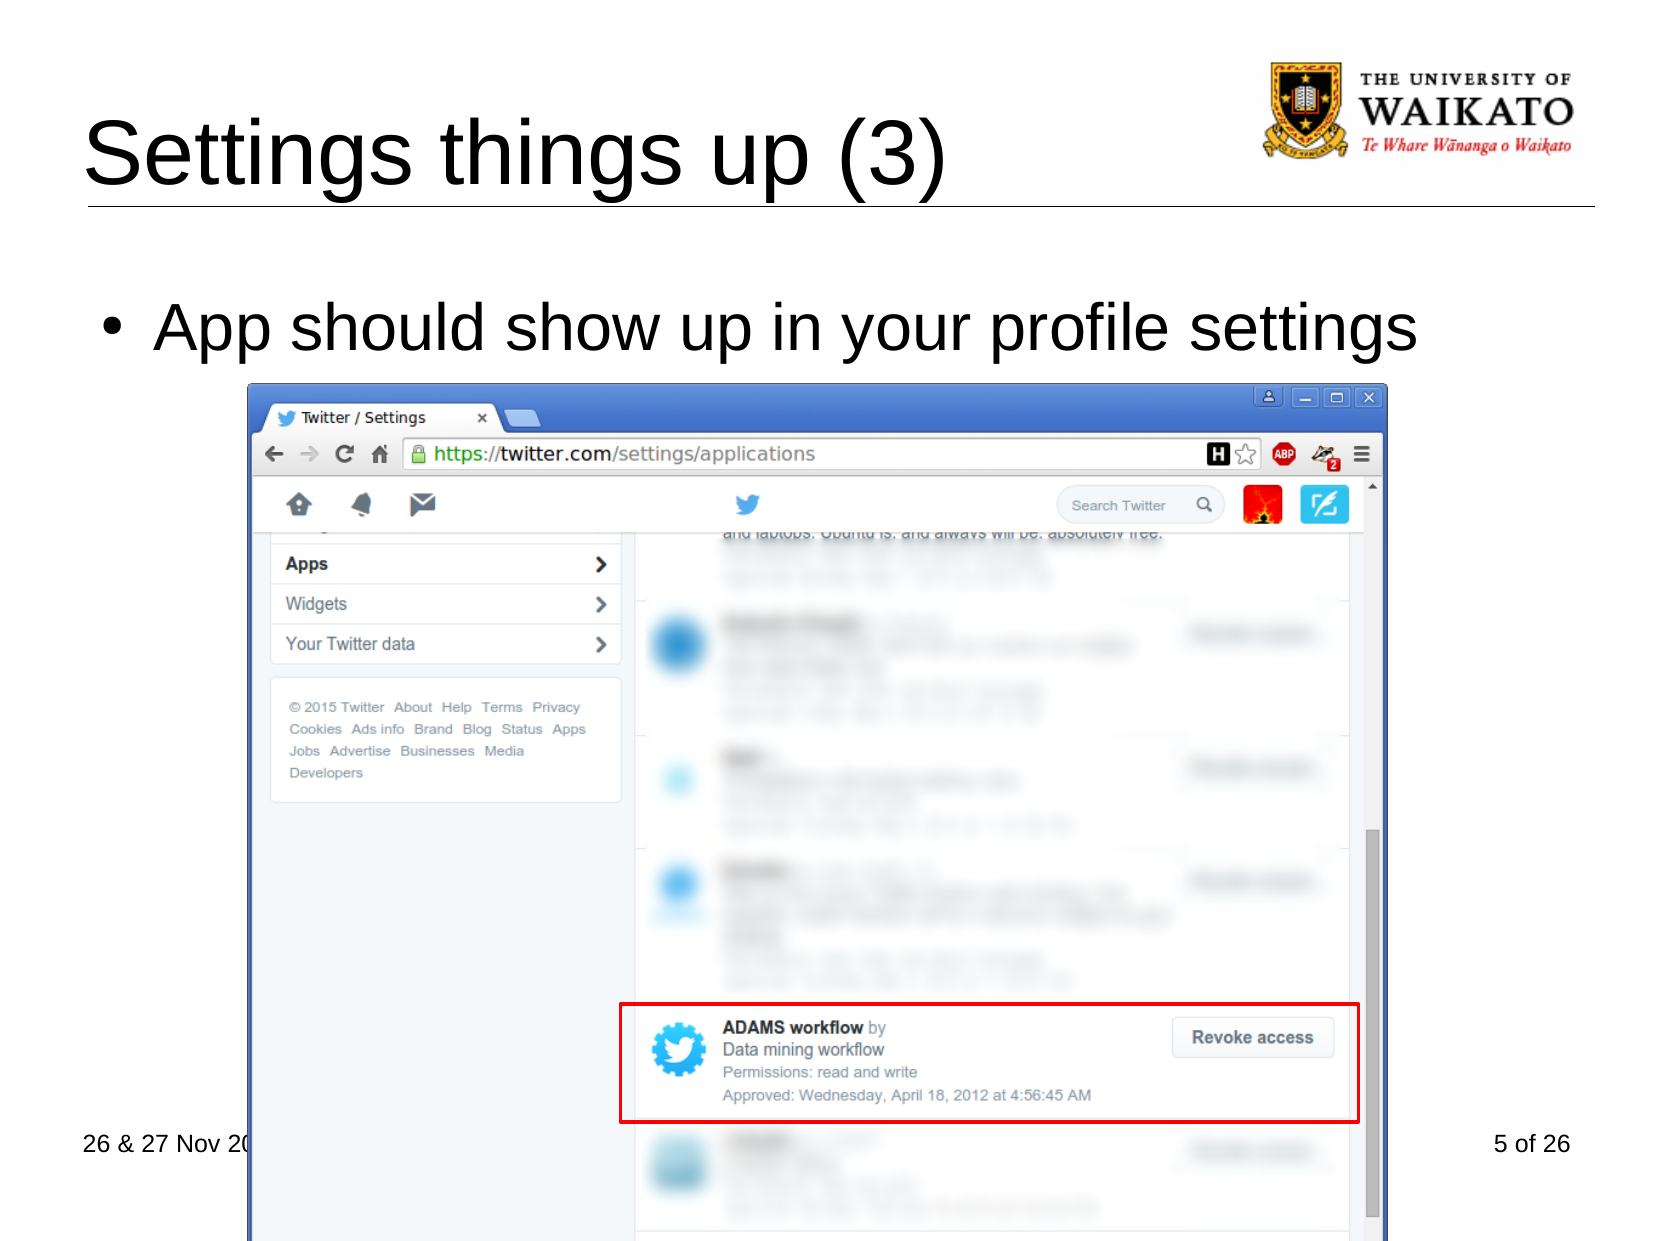

# Settings things up (3)
App should show up in your profile settings
26 & 27 Nov 2015
Peter Reutemann
5